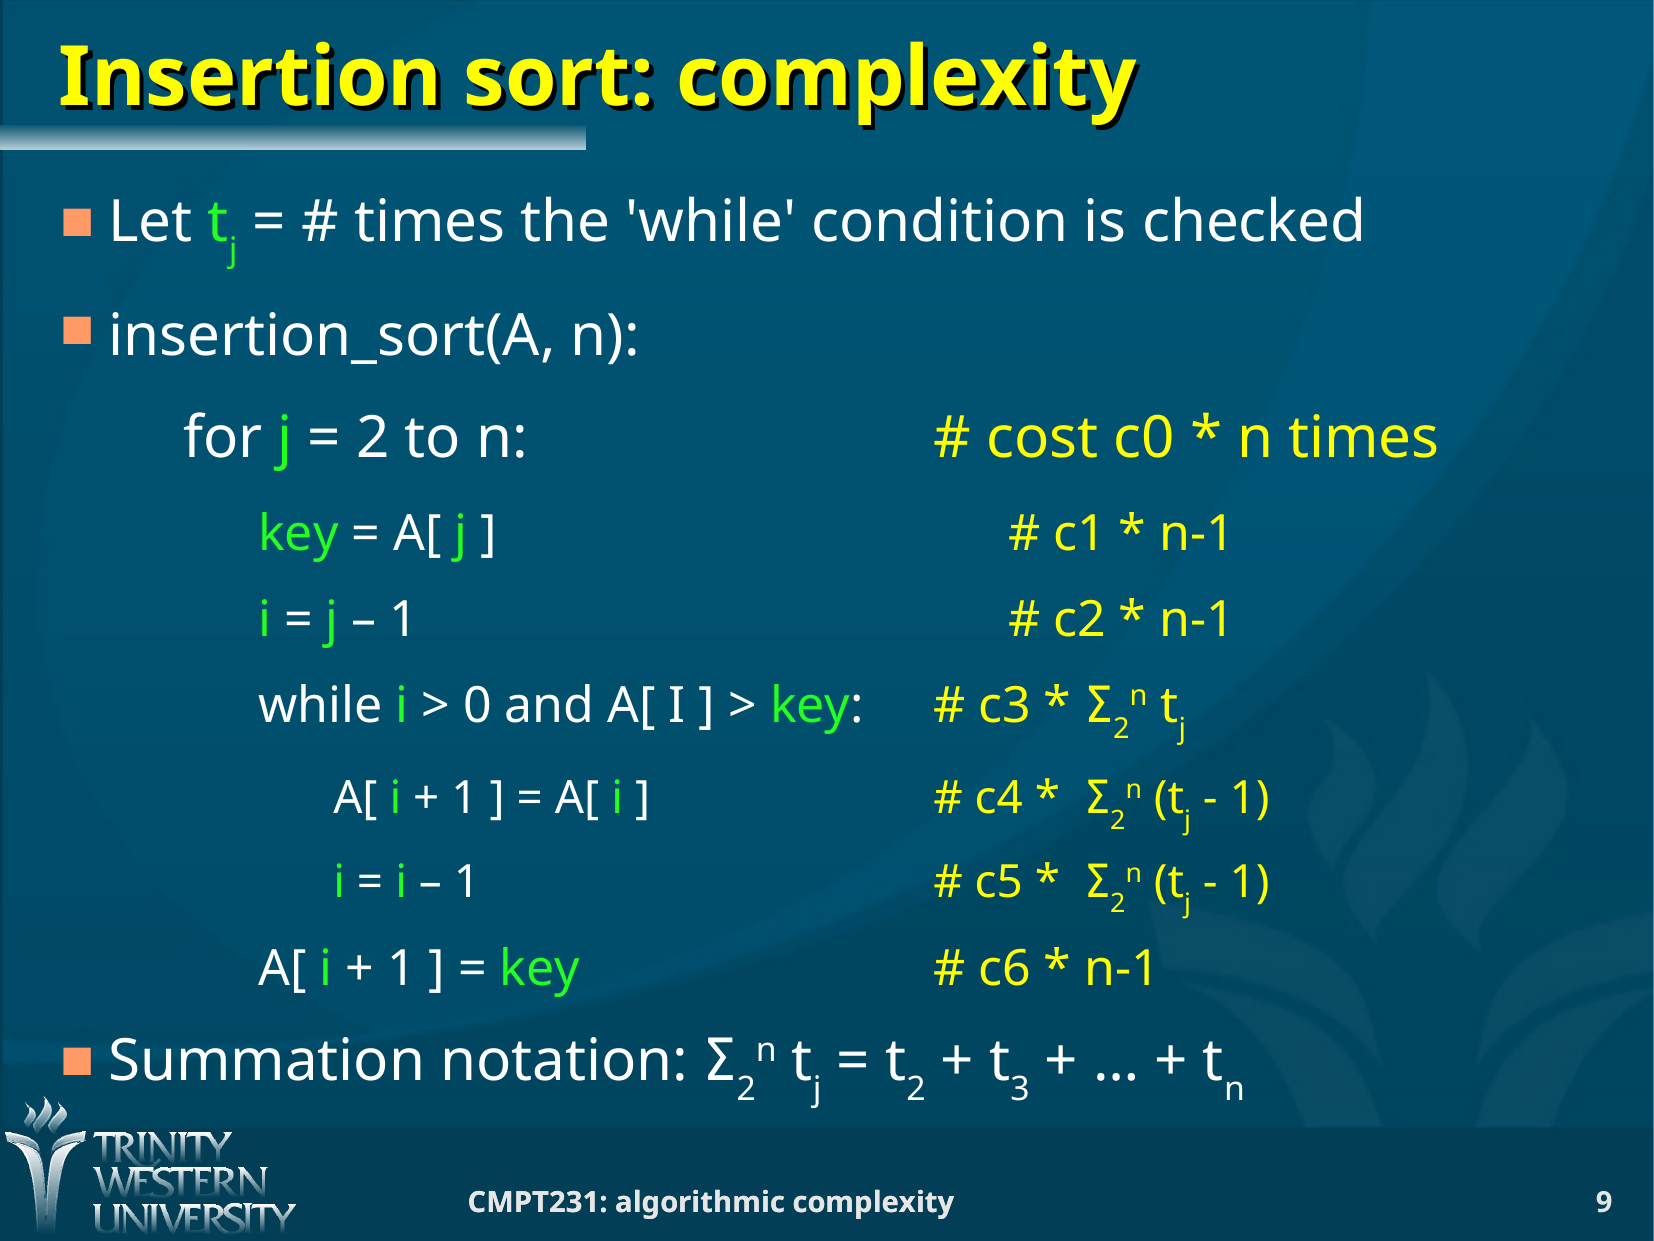

# Insertion sort: complexity
Let tj = # times the 'while' condition is checked
insertion_sort(A, n):
for j = 2 to n:						# cost c0 * n times
key = A[ j ]							# c1 * n-1
i = j – 1								# c2 * n-1
while i > 0 and A[ I ] > key:	# c3 * Σ2n tj
A[ i + 1 ] = A[ i ]				# c4 * Σ2n (tj - 1)
i = i – 1							# c5 * Σ2n (tj - 1)
A[ i + 1 ] = key					# c6 * n-1
Summation notation: Σ2n tj = t2 + t3 + … + tn
CMPT231: algorithmic complexity
9